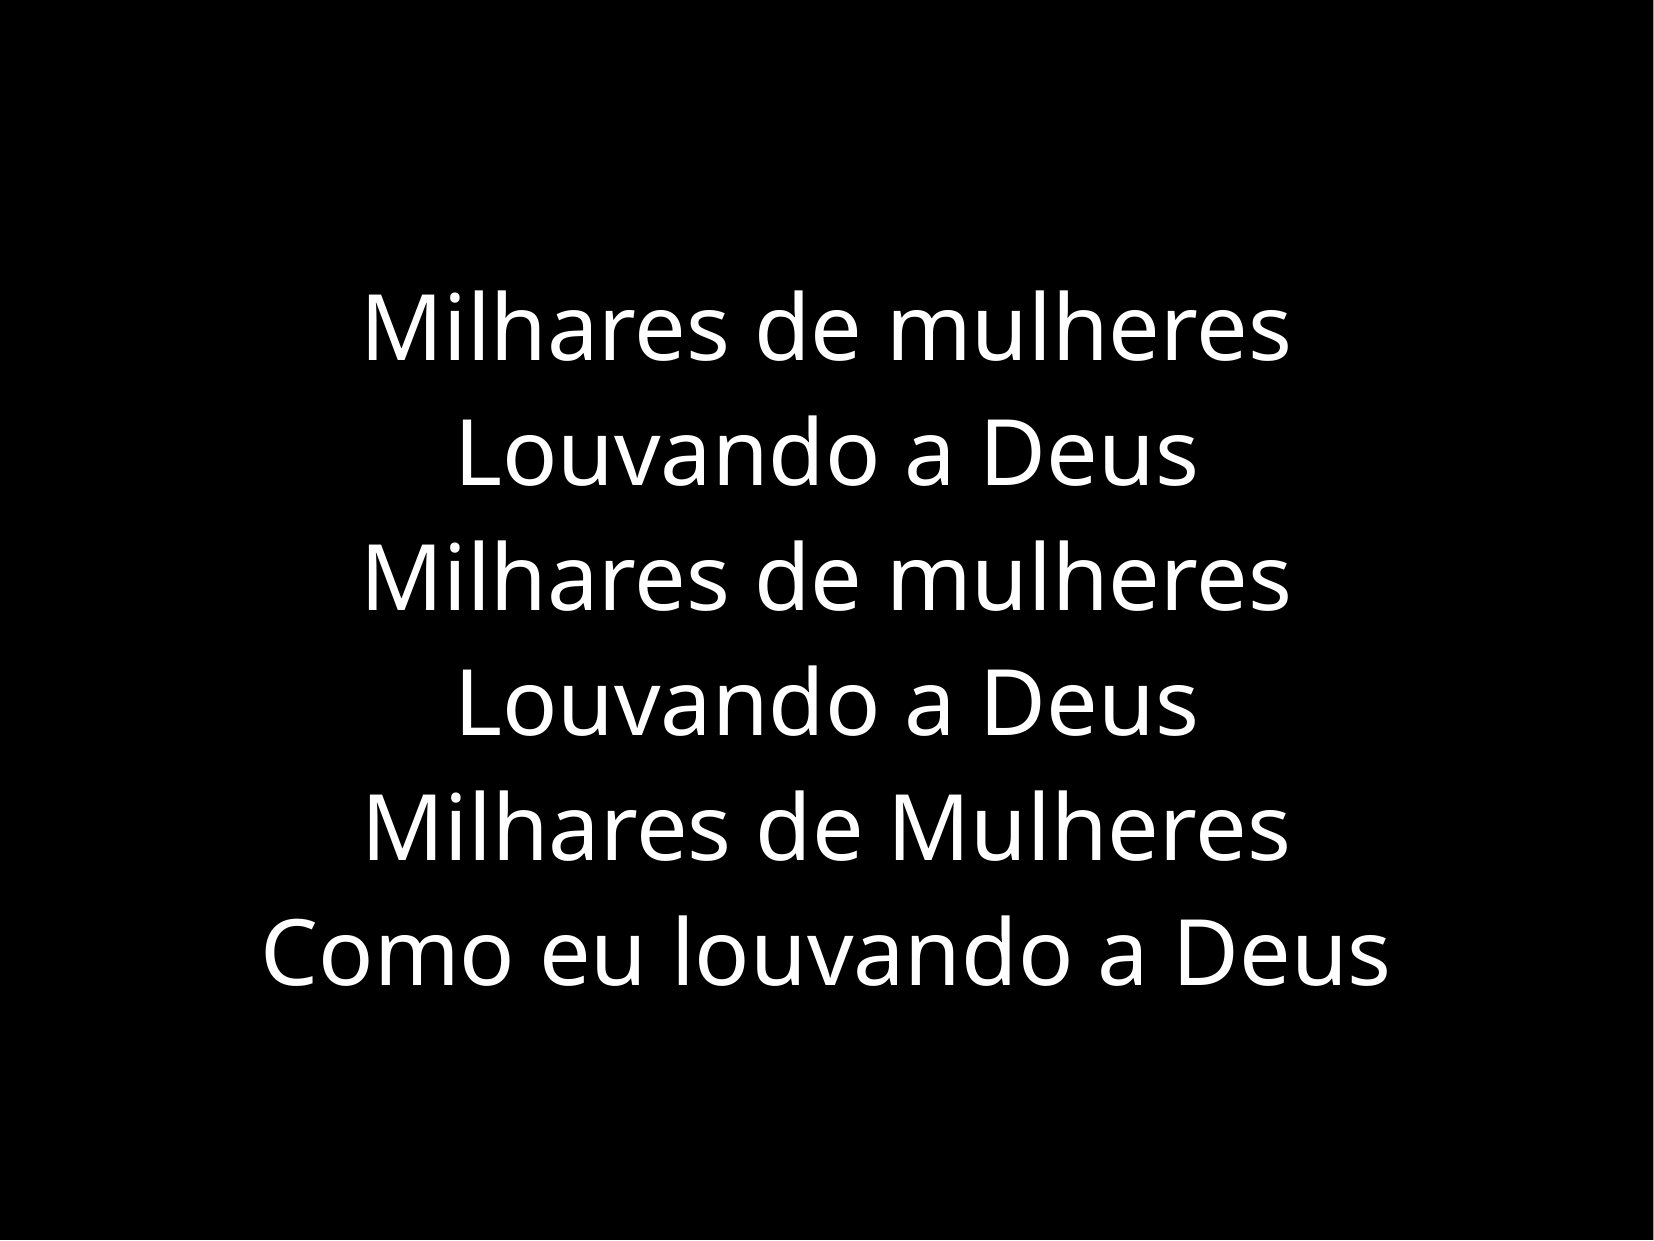

# Milhares de mulheres Louvando a Deus Milhares de mulheres Louvando a Deus Milhares de Mulheres Como eu louvando a Deus